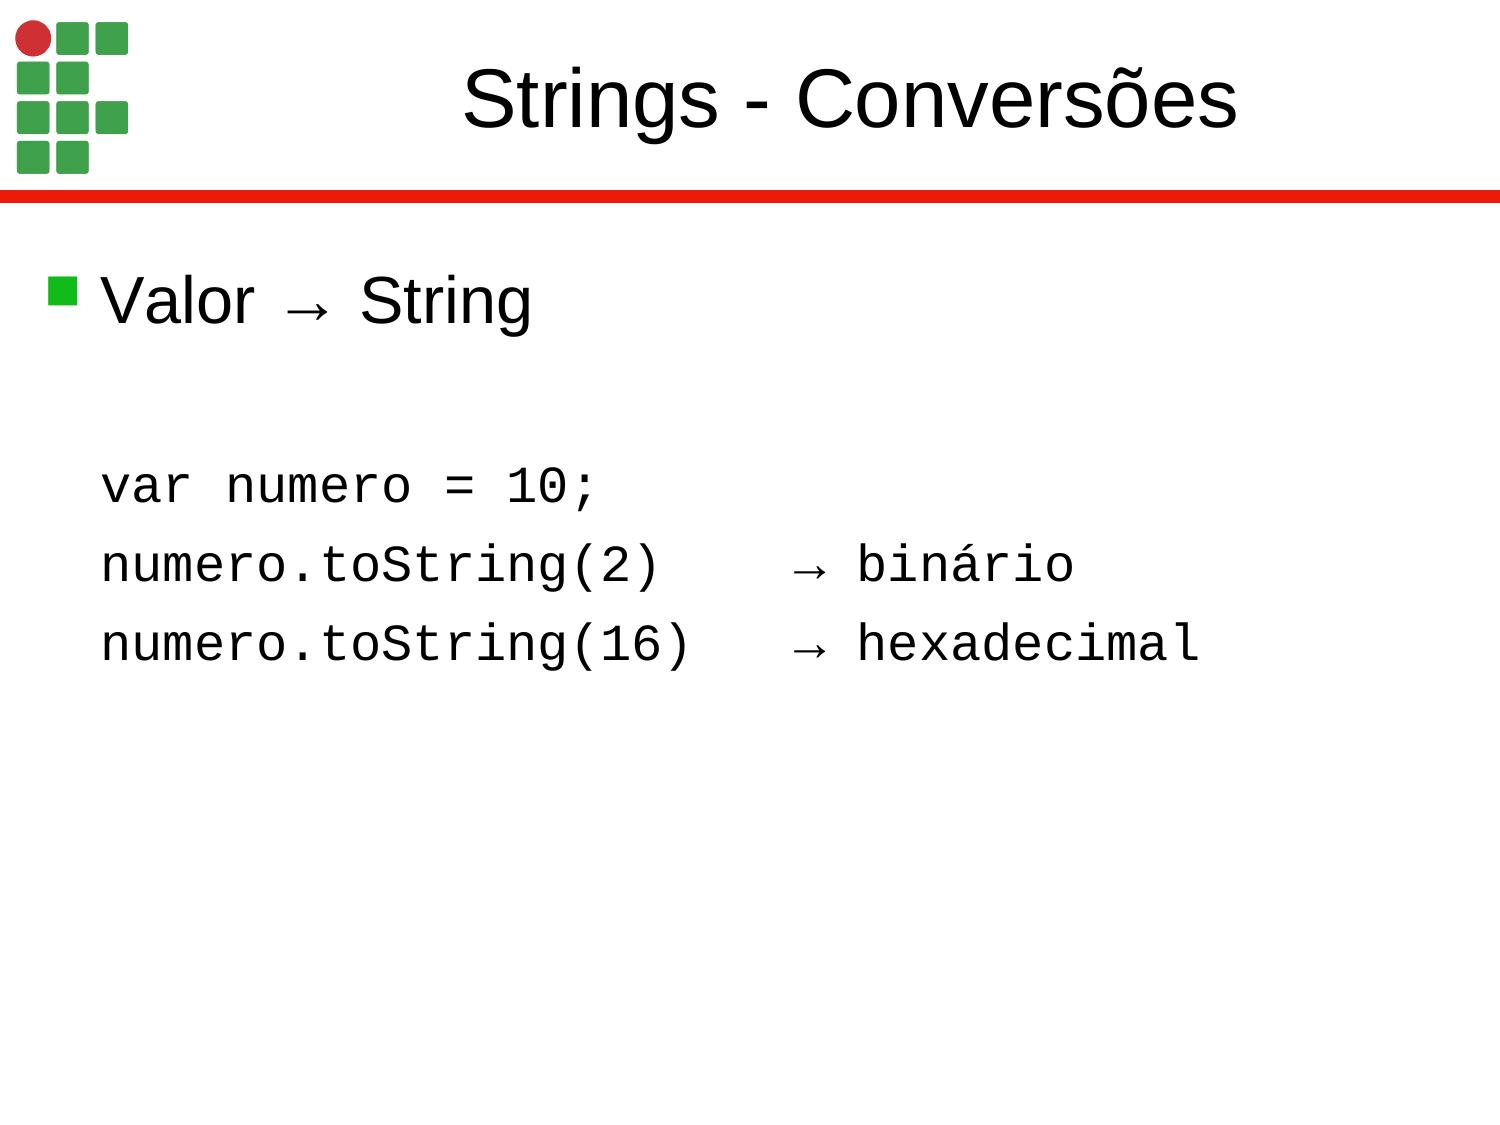

# Strings - Conversões
Valor → String
var numero = 10;
numero.toString(2)	→ binário
numero.toString(16)	→ hexadecimal